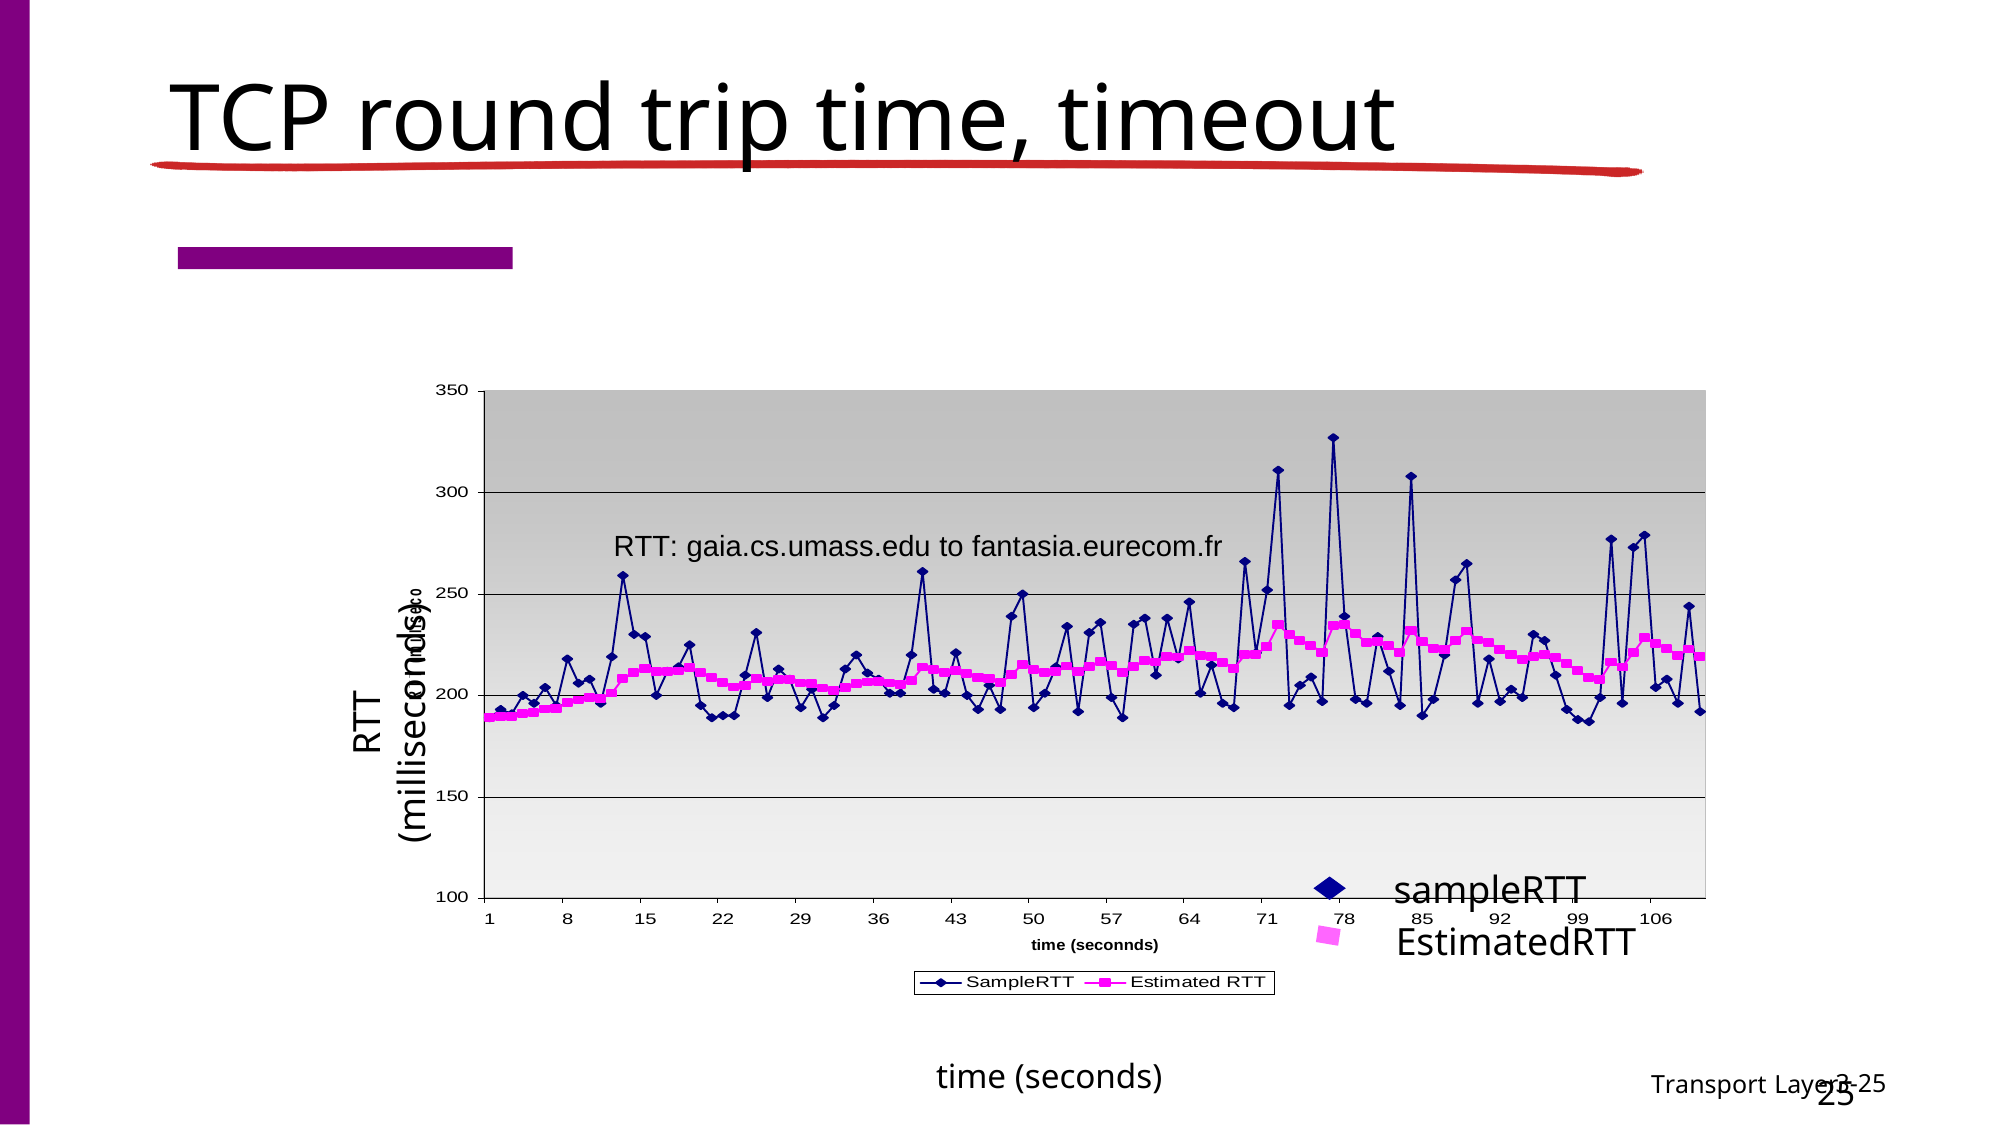

# TCP round trip time, timeout
RTT: gaia.cs.umass.edu to fantasia.eurecom.fr
RTT (milliseconds)
sampleRTT
EstimatedRTT
time (seconds)
Transport Layer